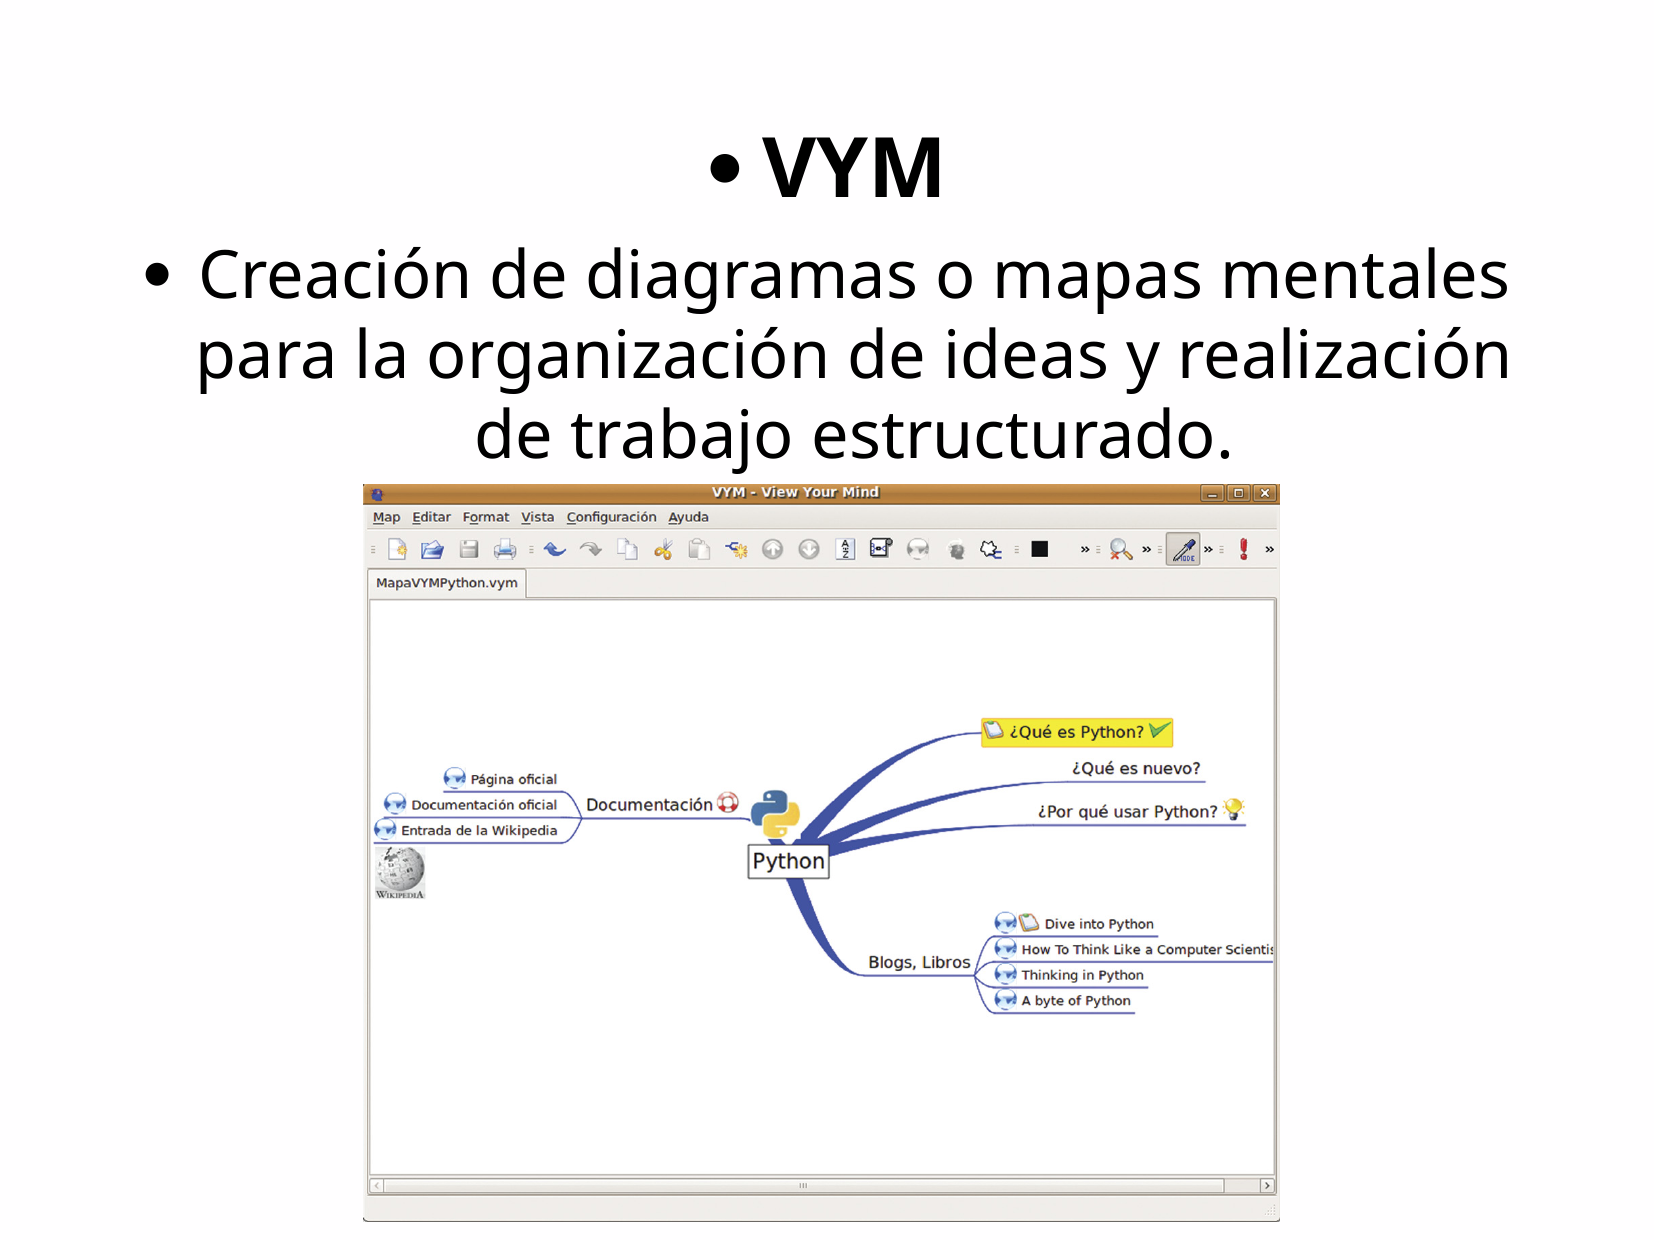

# VYM
Creación de diagramas o mapas mentales para la organización de ideas y realización de trabajo estructurado.